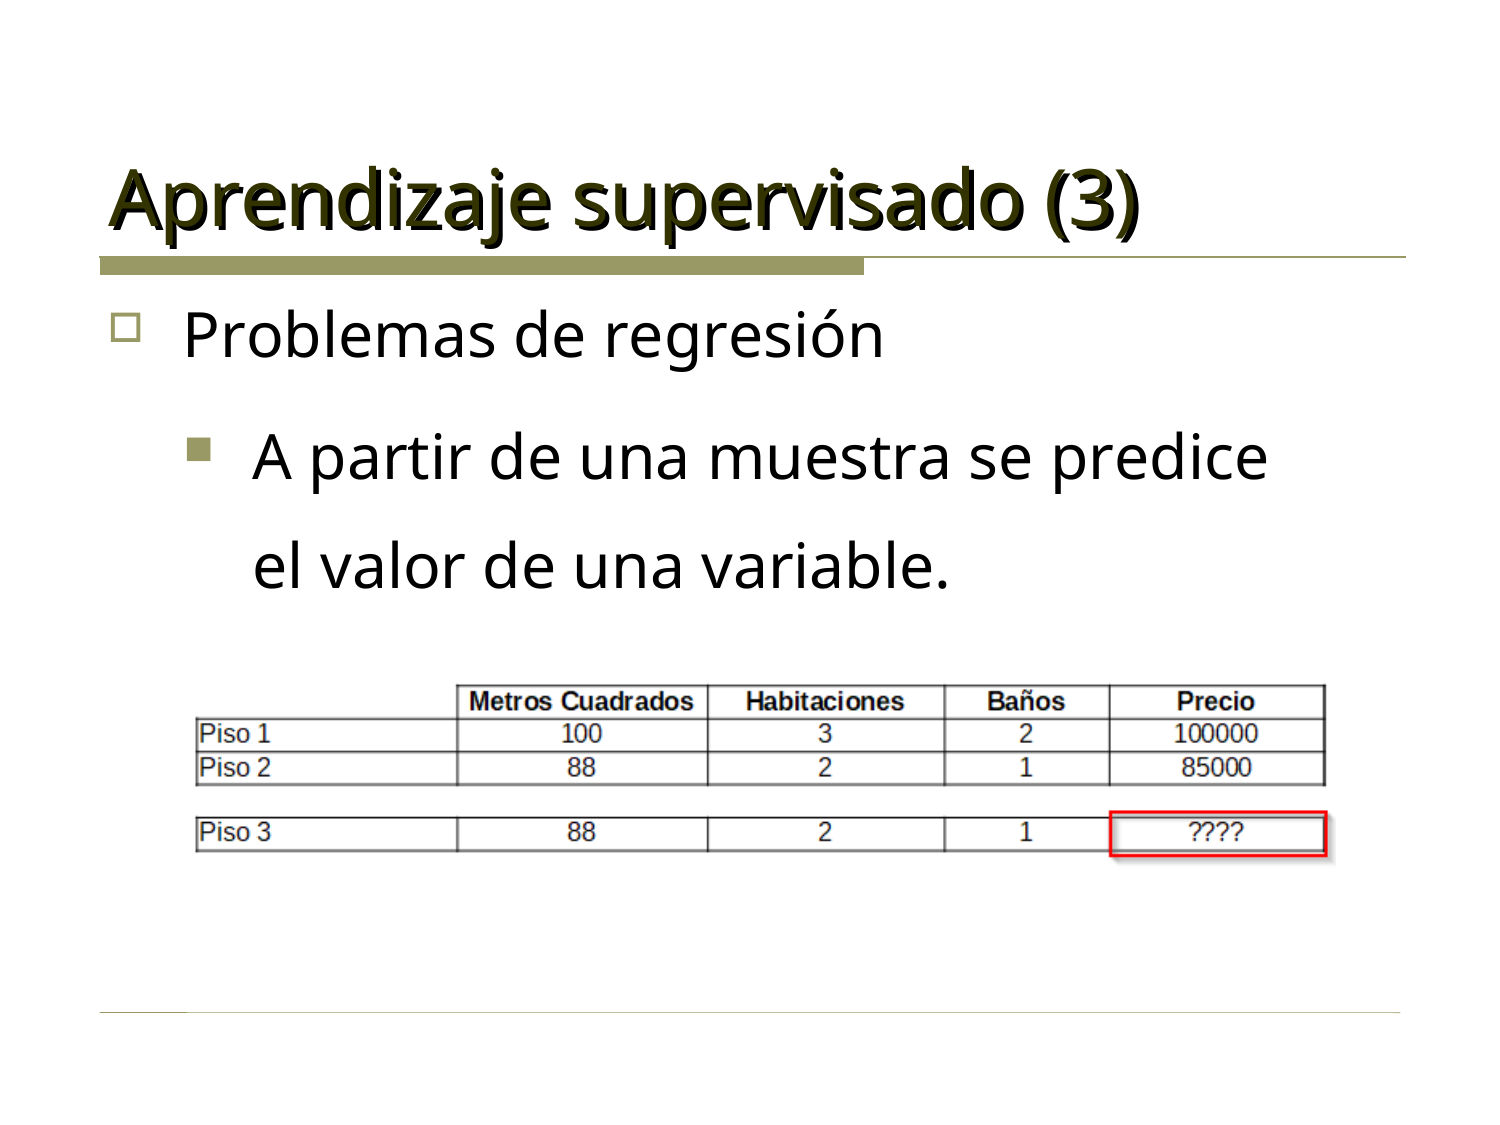

# Aprendizaje supervisado (3)
Problemas de regresión
A partir de una muestra se predice el valor de una variable.